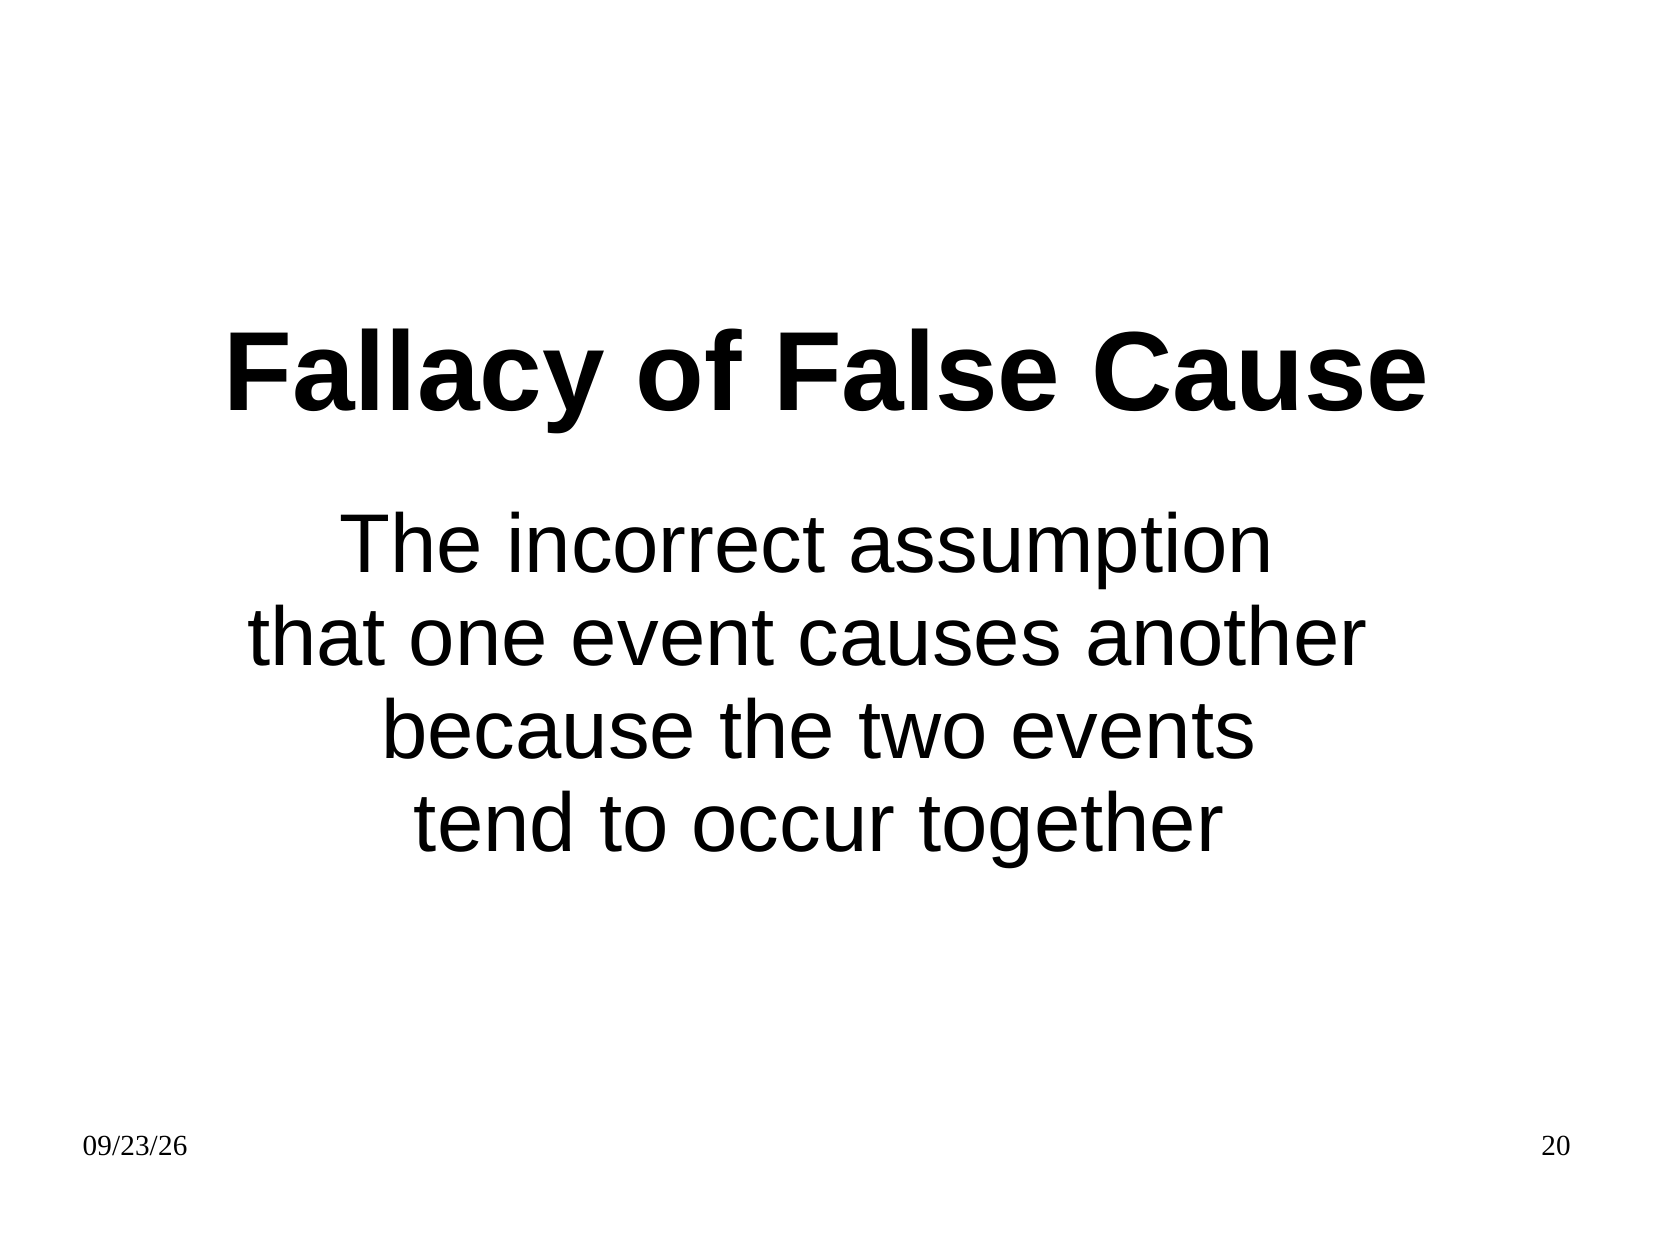

# Fallacy of False Cause
The incorrect assumption
that one event causes another
because the two events
tend to occur together
20